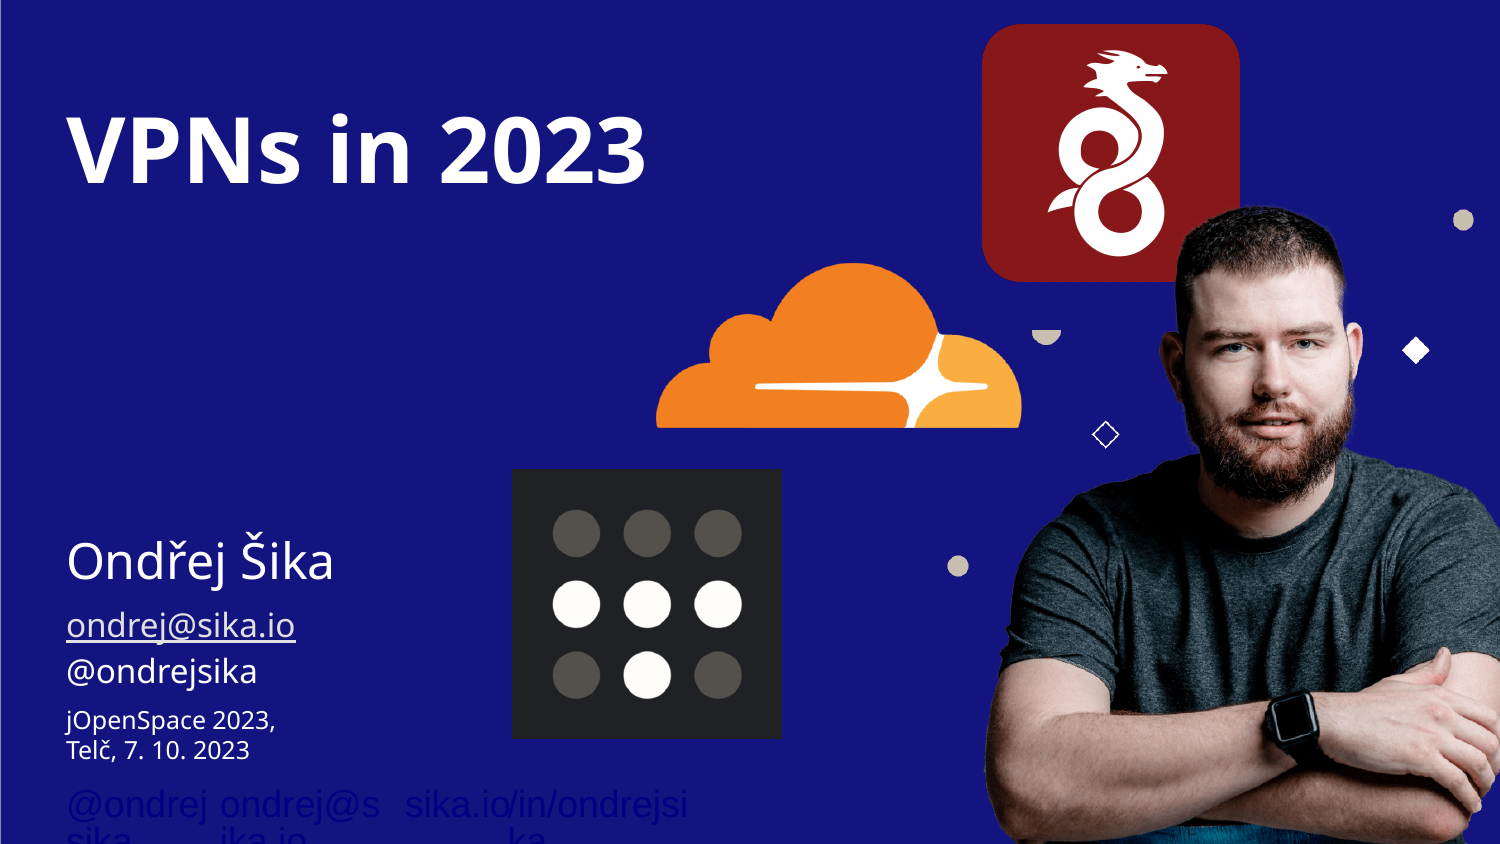

VPNs in 2023
# Ondřej Šika
ondrej@sika.io
@ondrejsika
jOpenSpace 2023,
Telč, 7. 10. 2023